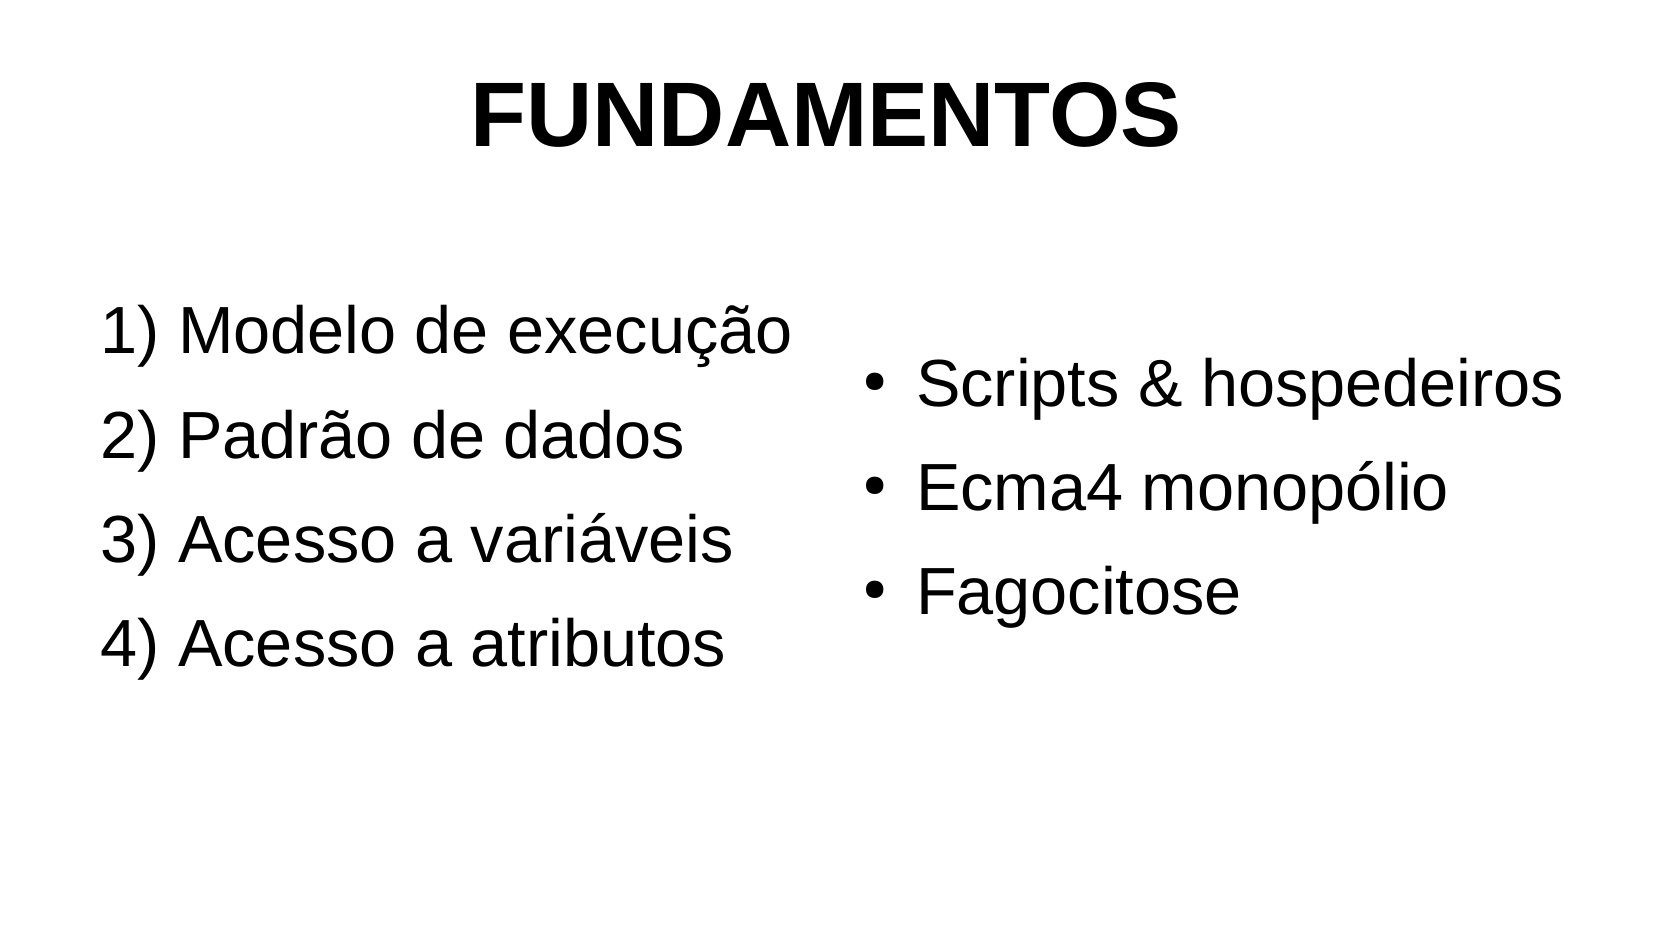

# FUNDAMENTOS
 Modelo de execução
 Padrão de dados
 Acesso a variáveis
 Acesso a atributos
Scripts & hospedeiros
Ecma4 monopólio
Fagocitose